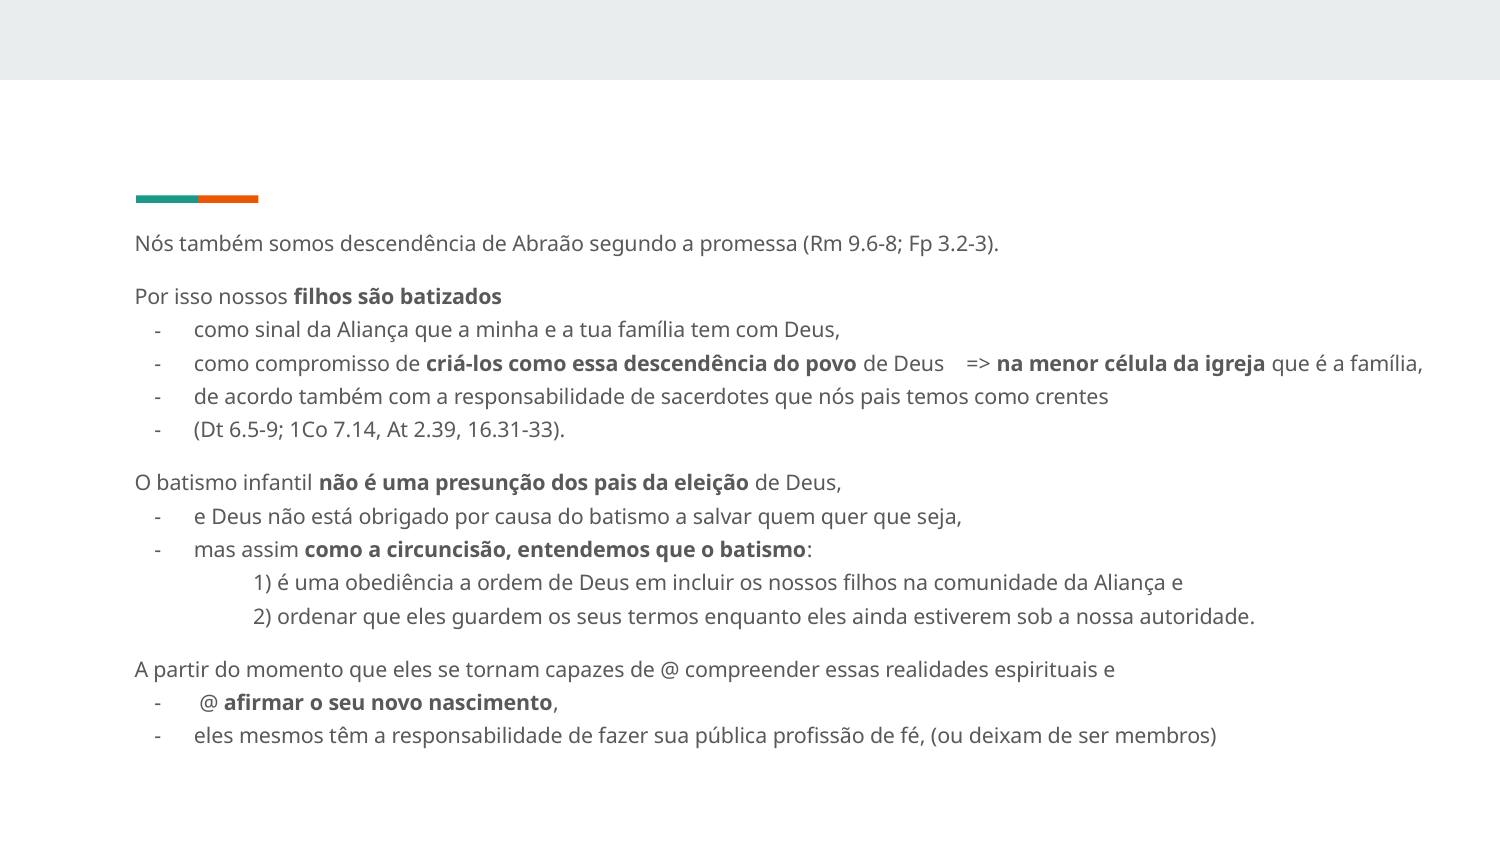

#
Nós também somos descendência de Abraão segundo a promessa (Rm 9.6-8; Fp 3.2-3).
Por isso nossos filhos são batizados
como sinal da Aliança que a minha e a tua família tem com Deus,
como compromisso de criá-los como essa descendência do povo de Deus => na menor célula da igreja que é a família,
de acordo também com a responsabilidade de sacerdotes que nós pais temos como crentes
(Dt 6.5-9; 1Co 7.14, At 2.39, 16.31-33).
O batismo infantil não é uma presunção dos pais da eleição de Deus,
e Deus não está obrigado por causa do batismo a salvar quem quer que seja,
mas assim como a circuncisão, entendemos que o batismo:
1) é uma obediência a ordem de Deus em incluir os nossos filhos na comunidade da Aliança e
2) ordenar que eles guardem os seus termos enquanto eles ainda estiverem sob a nossa autoridade.
A partir do momento que eles se tornam capazes de @ compreender essas realidades espirituais e
 @ afirmar o seu novo nascimento,
eles mesmos têm a responsabilidade de fazer sua pública profissão de fé, (ou deixam de ser membros)